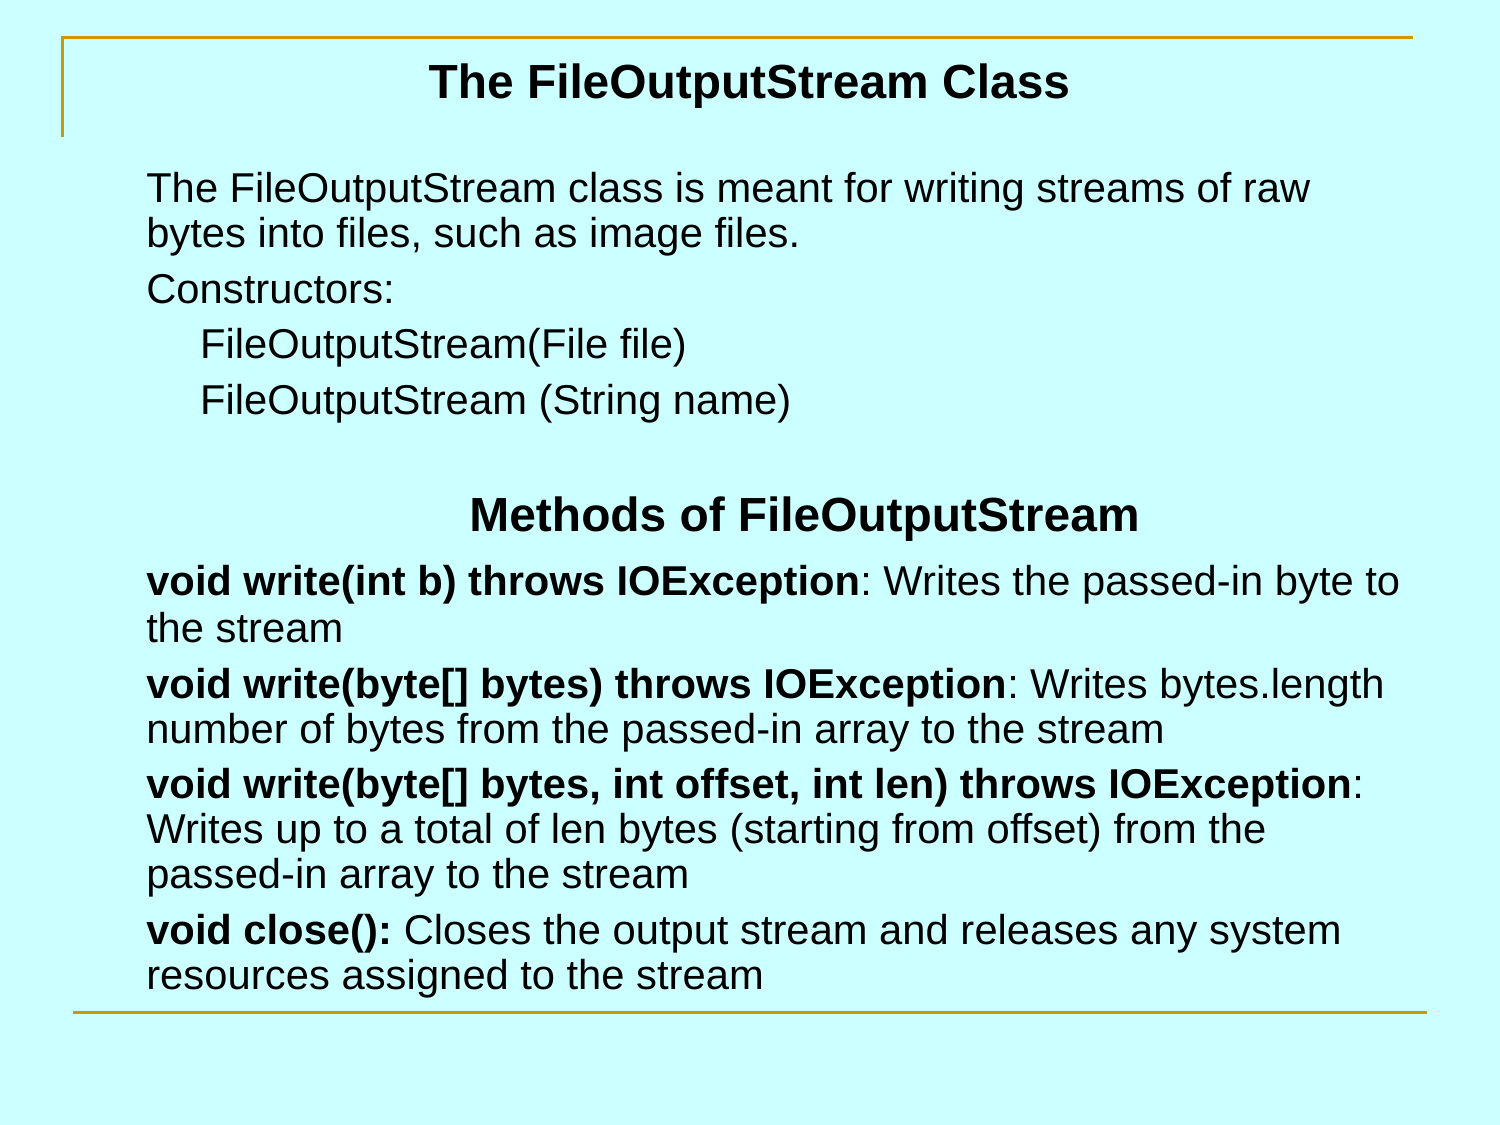

# The FileOutputStream Class
	The FileOutputStream class is meant for writing streams of raw bytes into files, such as image files.
	Constructors:
FileOutputStream(File file)
FileOutputStream (String name)
Methods of FileOutputStream
	void write(int b) throws IOException: Writes the passed-in byte to the stream
	void write(byte[] bytes) throws IOException: Writes bytes.length number of bytes from the passed-in array to the stream
	void write(byte[] bytes, int offset, int len) throws IOException: Writes up to a total of len bytes (starting from offset) from the passed-in array to the stream
	void close(): Closes the output stream and releases any system resources assigned to the stream